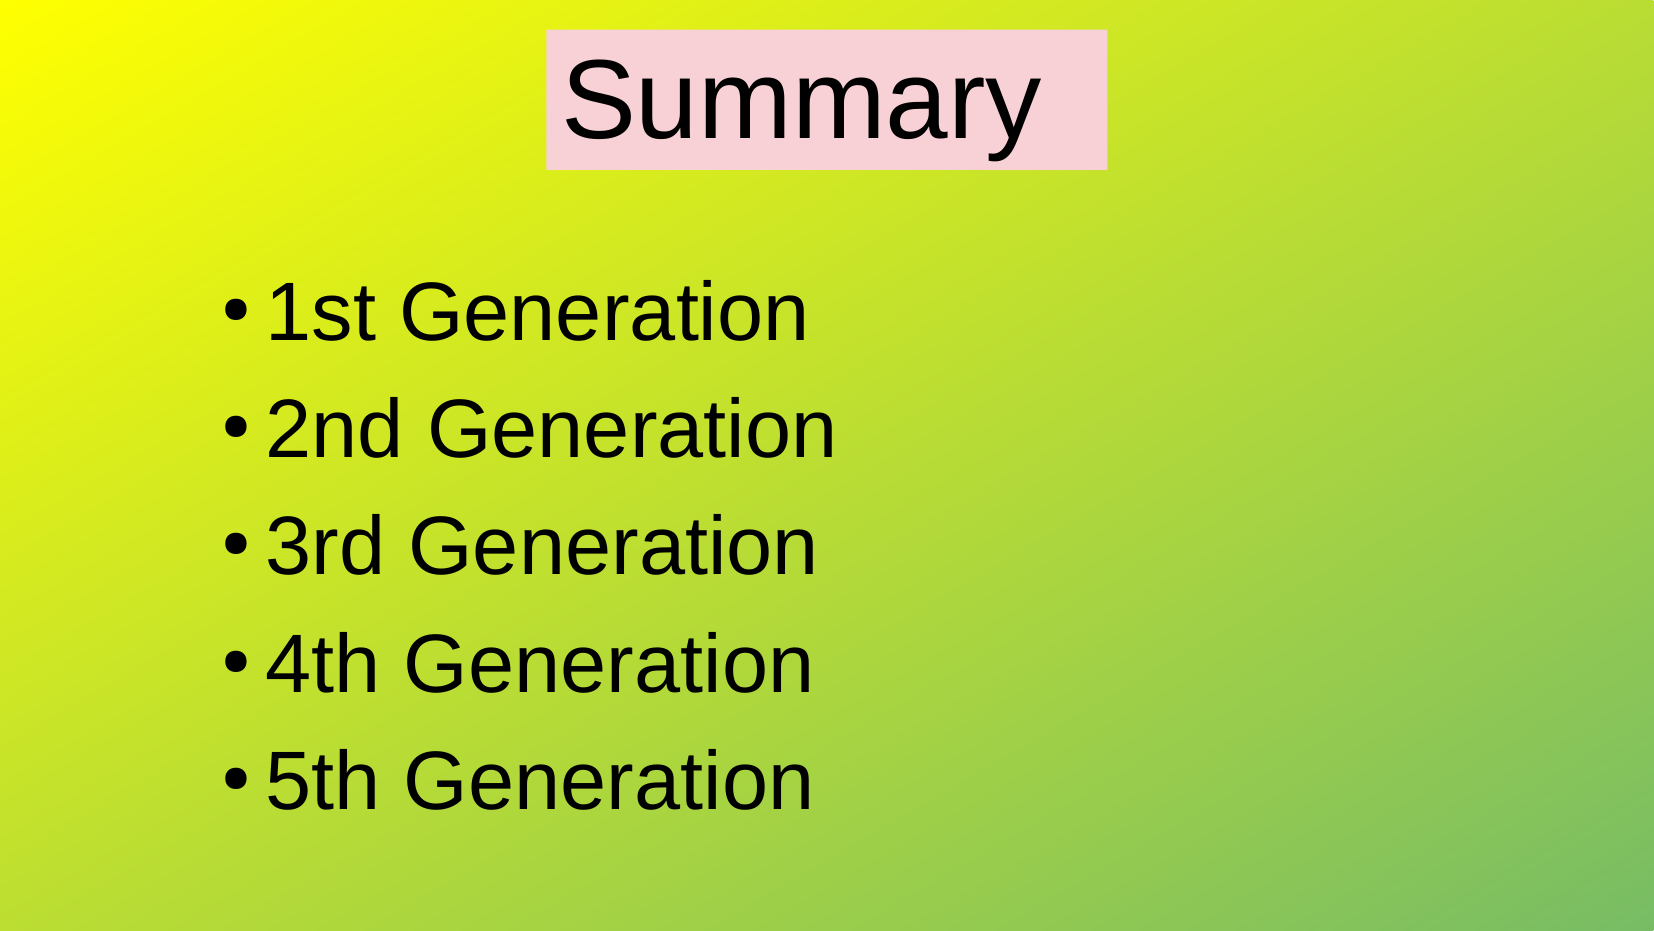

Summary
# 1st Generation
2nd Generation
3rd Generation
4th Generation
5th Generation